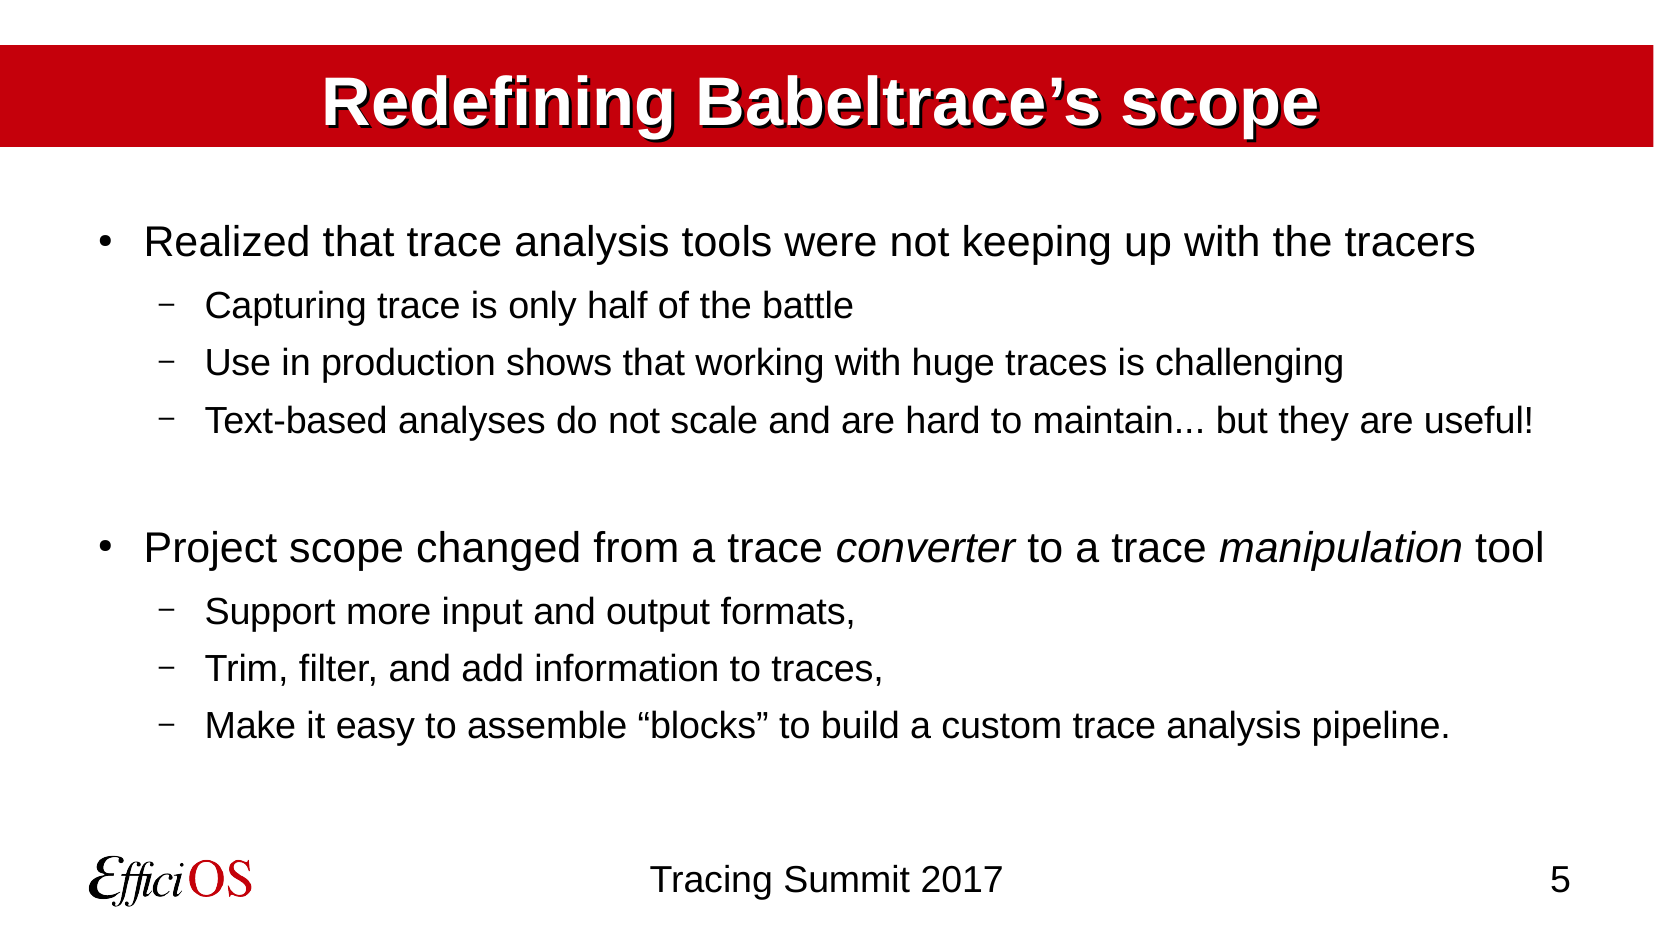

# Redefining Babeltrace’s scope
Realized that trace analysis tools were not keeping up with the tracers
Capturing trace is only half of the battle
Use in production shows that working with huge traces is challenging
Text-based analyses do not scale and are hard to maintain... but they are useful!
Project scope changed from a trace converter to a trace manipulation tool
Support more input and output formats,
Trim, filter, and add information to traces,
Make it easy to assemble “blocks” to build a custom trace analysis pipeline.
Tracing Summit 2017
5